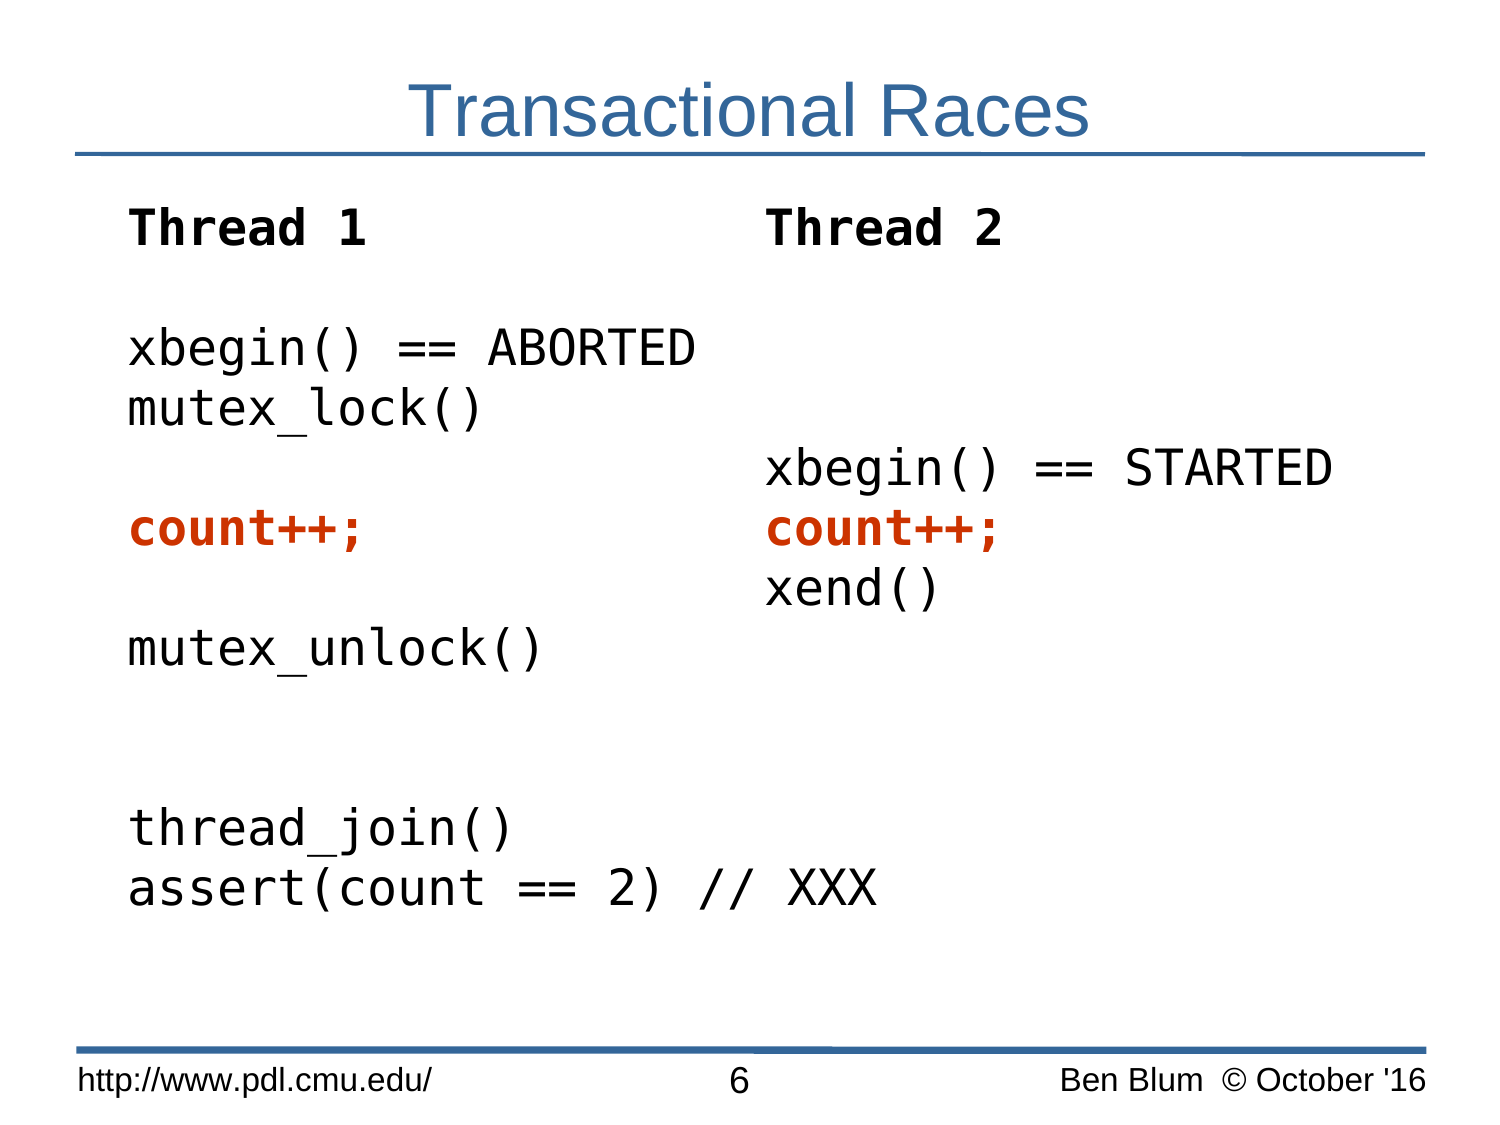

# Transactional Races
Thread 1
xbegin() == ABORTED
mutex_lock()
count++;
mutex_unlock()
thread_join()
assert(count == 2) // XXX
Thread 2
xbegin() == STARTED
count++;
xend()
6